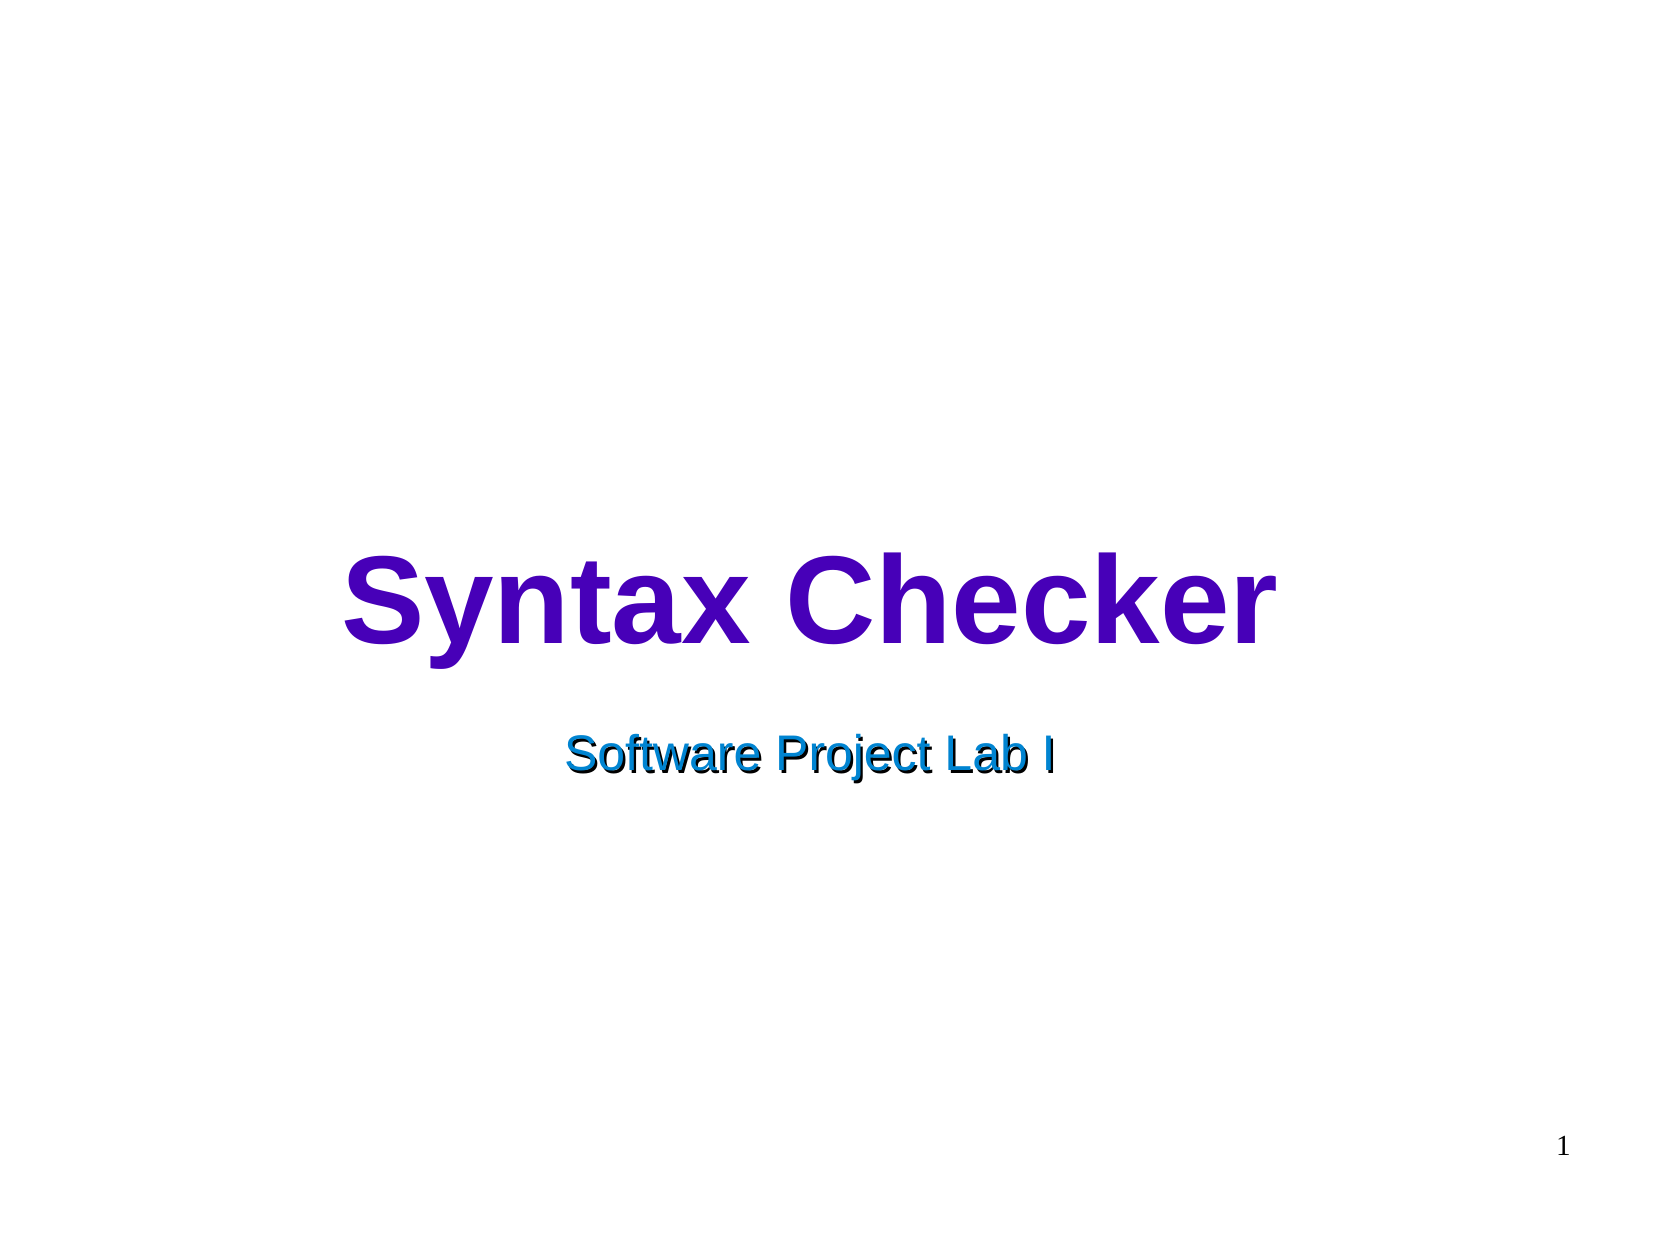

# Syntax Checker
Software Project Lab I
1